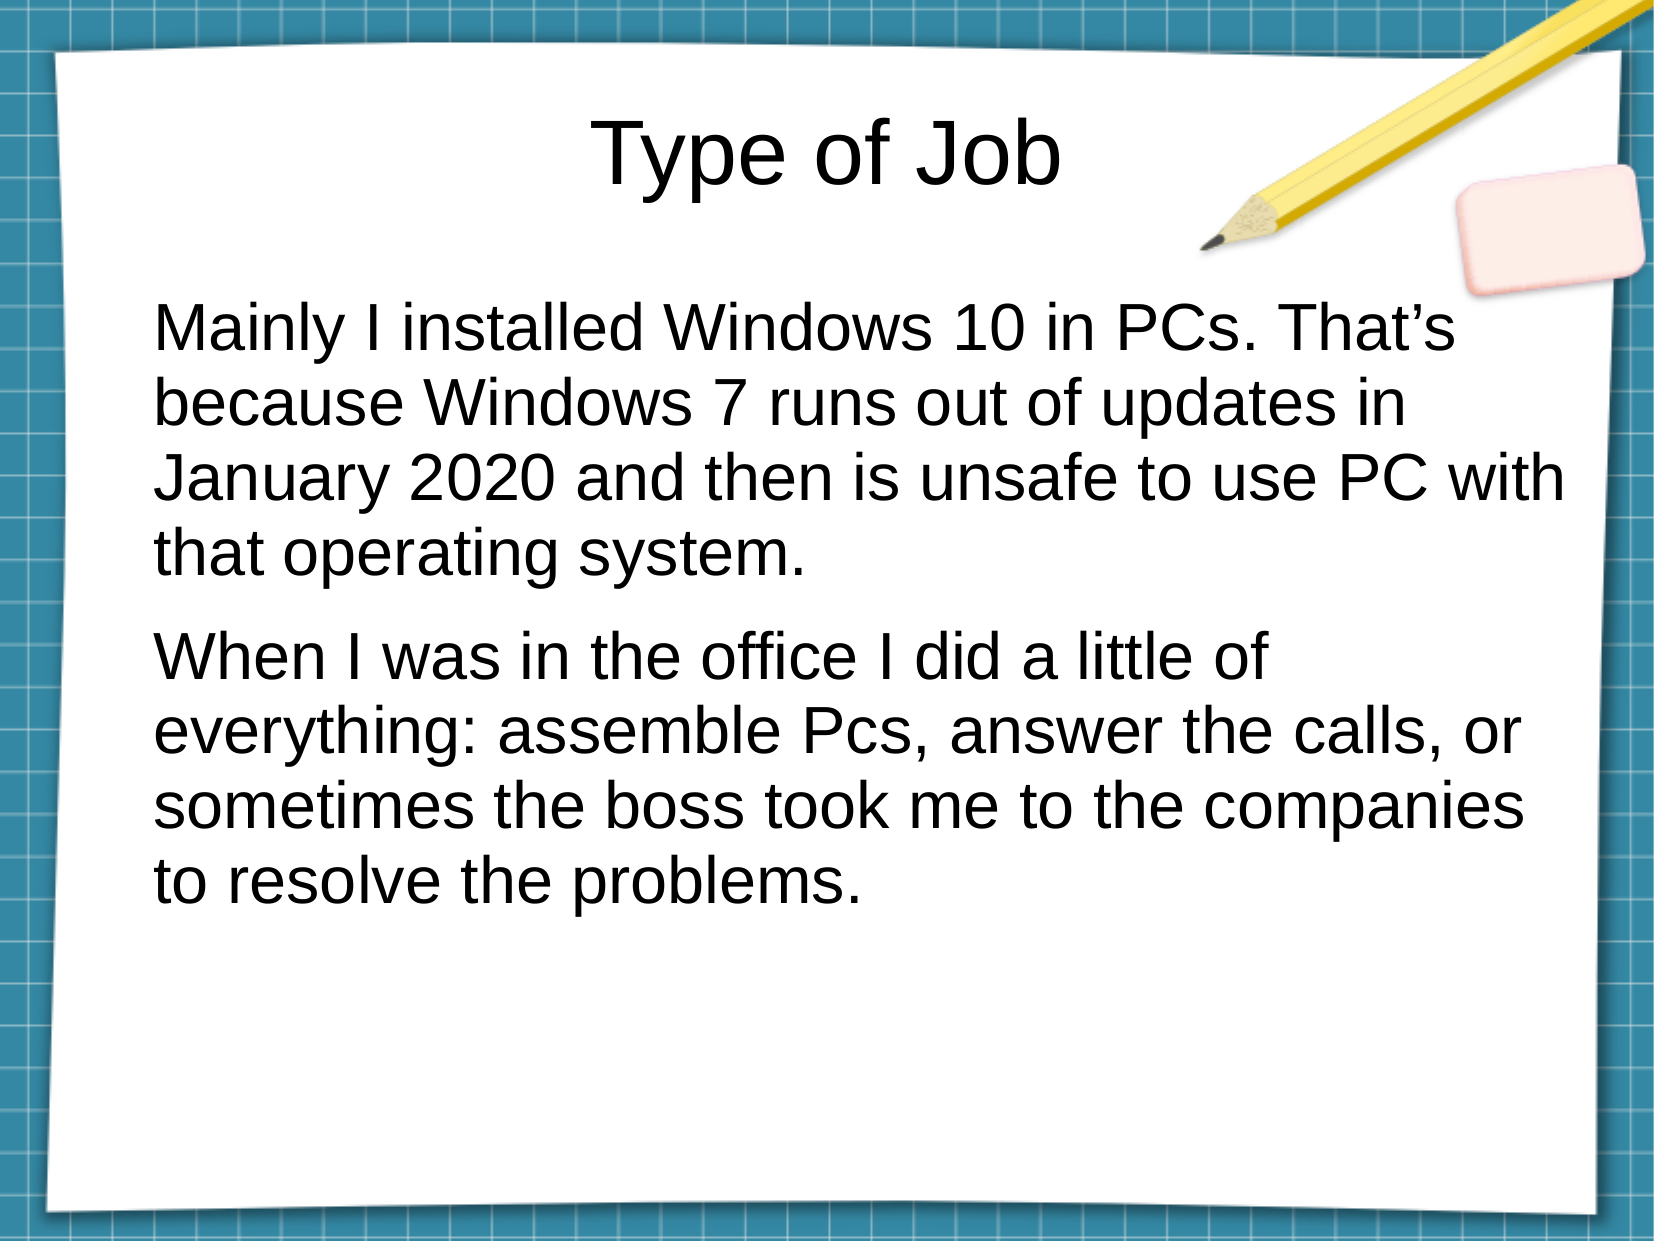

# Type of Job
Mainly I installed Windows 10 in PCs. That’s because Windows 7 runs out of updates in January 2020 and then is unsafe to use PC with that operating system.
When I was in the office I did a little of everything: assemble Pcs, answer the calls, or sometimes the boss took me to the companies to resolve the problems.